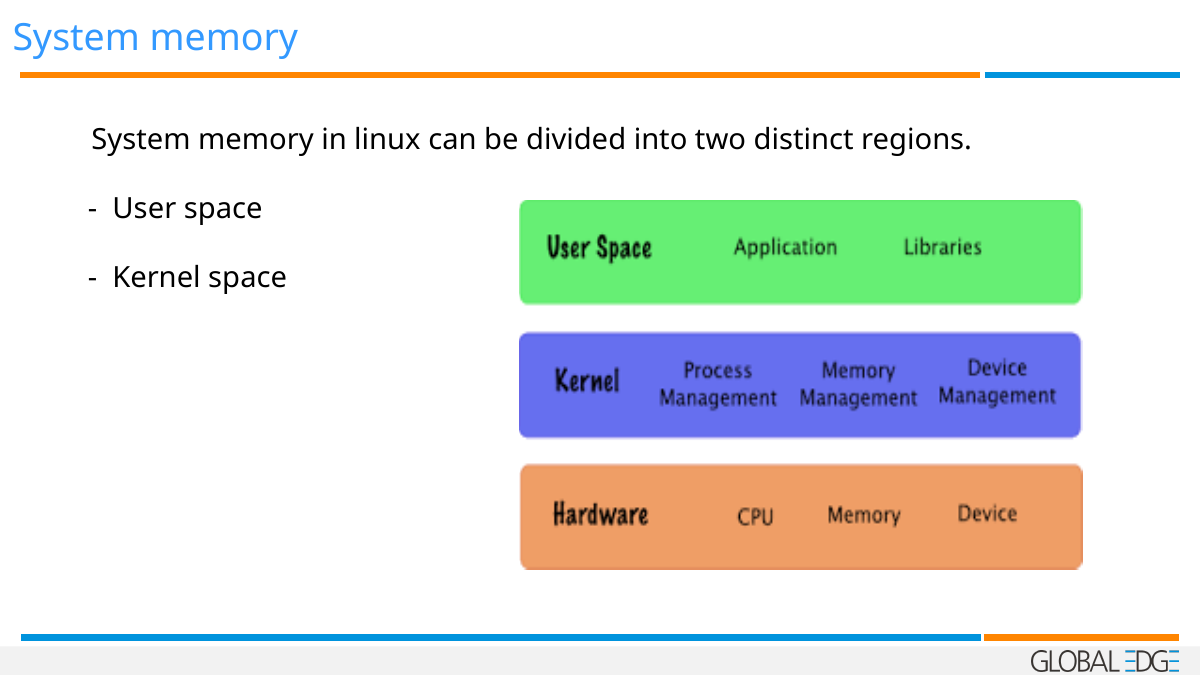

# System memory
System memory in linux can be divided into two distinct regions.
 - User space
 - Kernel space